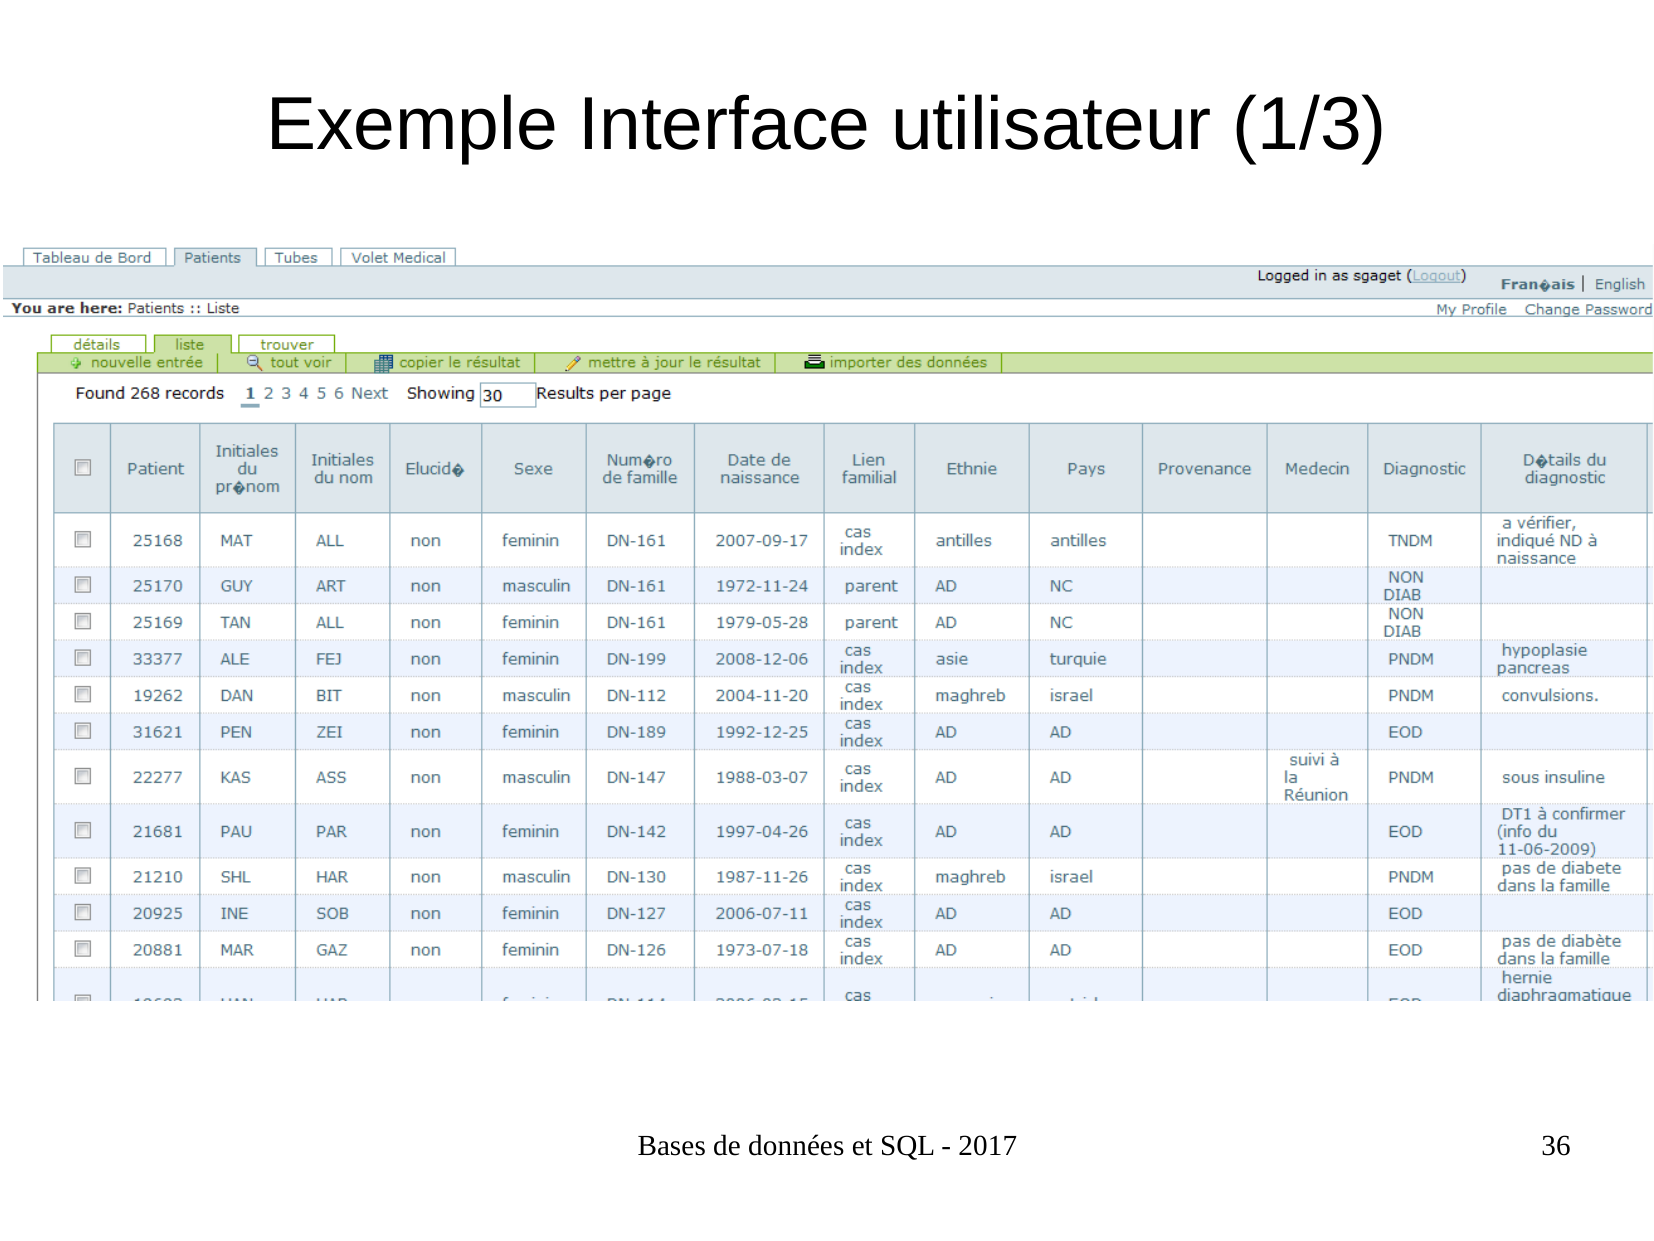

# Exemple Interface utilisateur (1/3)
Bases de données et SQL - 2017
36